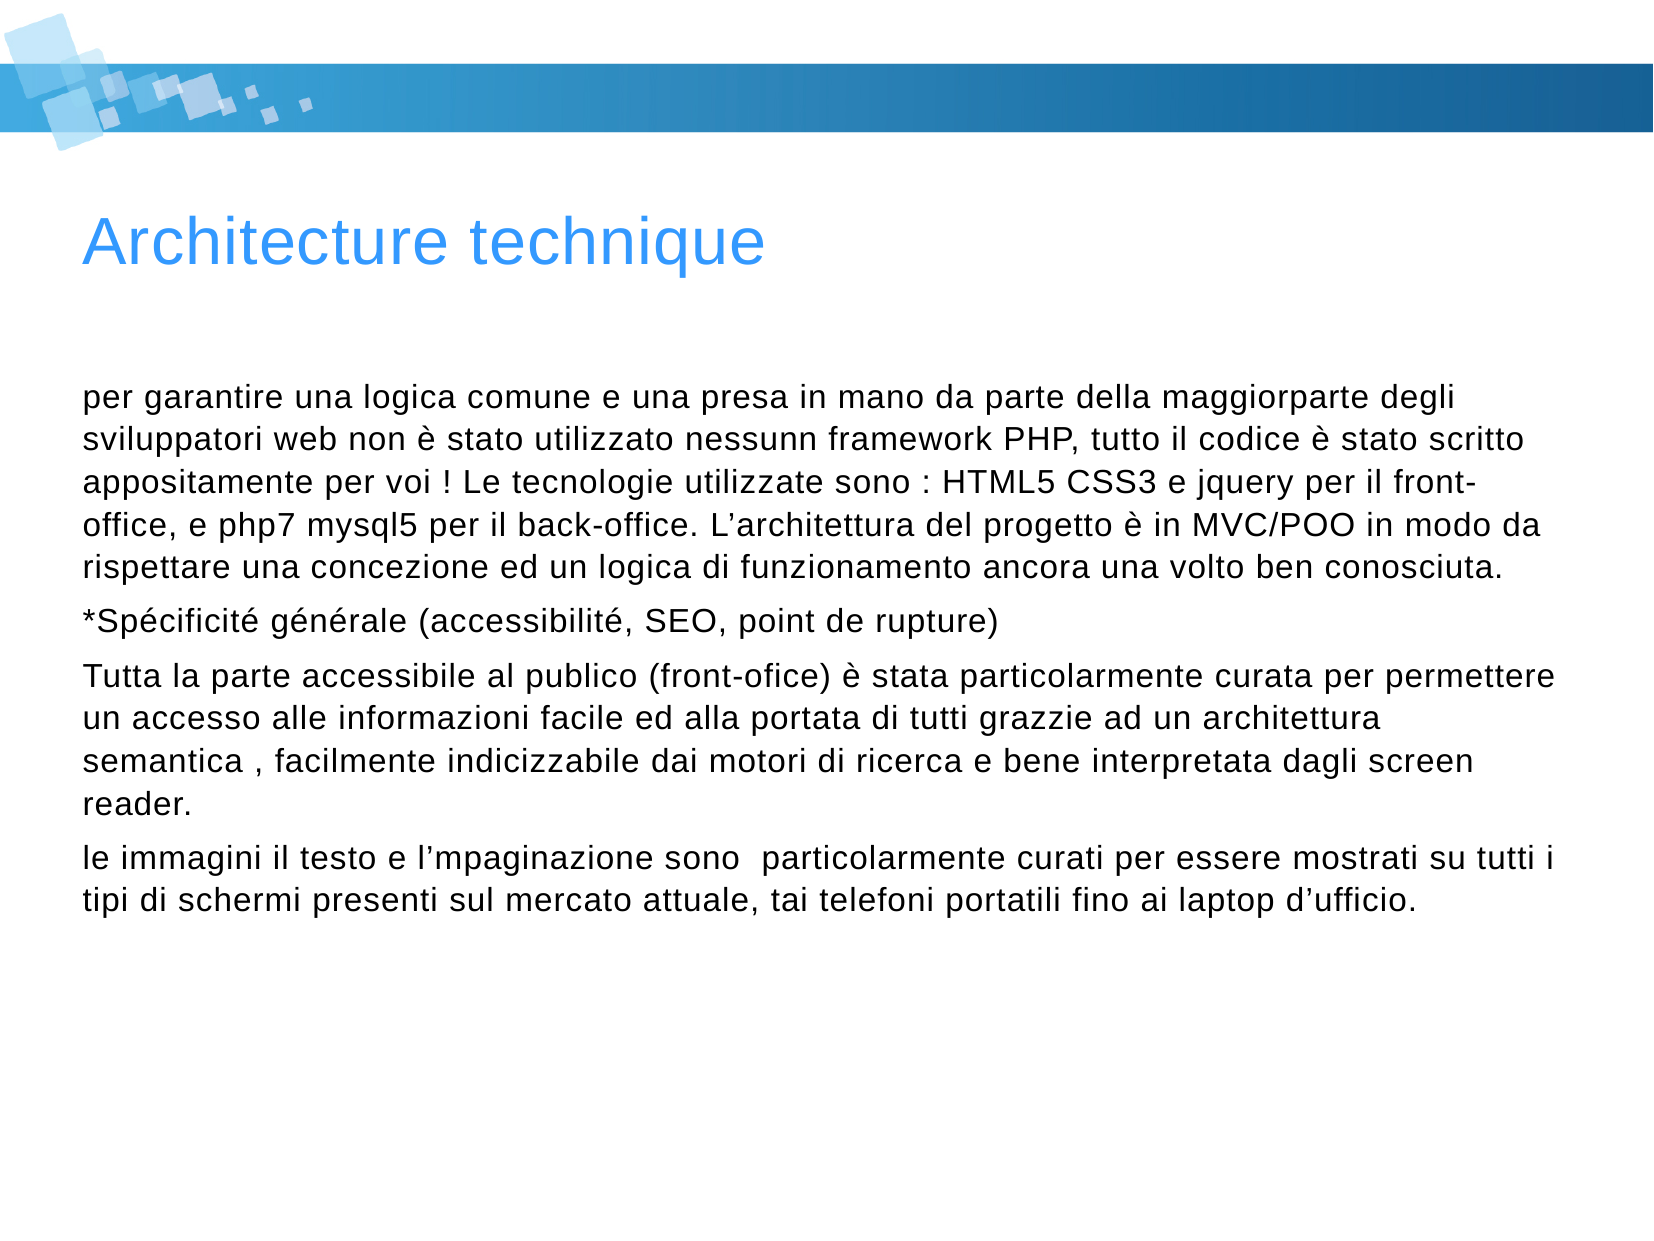

# Architecture technique
per garantire una logica comune e una presa in mano da parte della maggiorparte degli sviluppatori web non è stato utilizzato nessunn framework PHP, tutto il codice è stato scritto appositamente per voi ! Le tecnologie utilizzate sono : HTML5 CSS3 e jquery per il front-office, e php7 mysql5 per il back-office. L’architettura del progetto è in MVC/POO in modo da rispettare una concezione ed un logica di funzionamento ancora una volto ben conosciuta.
*Spécificité générale (accessibilité, SEO, point de rupture)
Tutta la parte accessibile al publico (front-ofice) è stata particolarmente curata per permettere un accesso alle informazioni facile ed alla portata di tutti grazzie ad un architettura semantica , facilmente indicizzabile dai motori di ricerca e bene interpretata dagli screen reader.
le immagini il testo e l’mpaginazione sono particolarmente curati per essere mostrati su tutti i tipi di schermi presenti sul mercato attuale, tai telefoni portatili fino ai laptop d’ufficio.